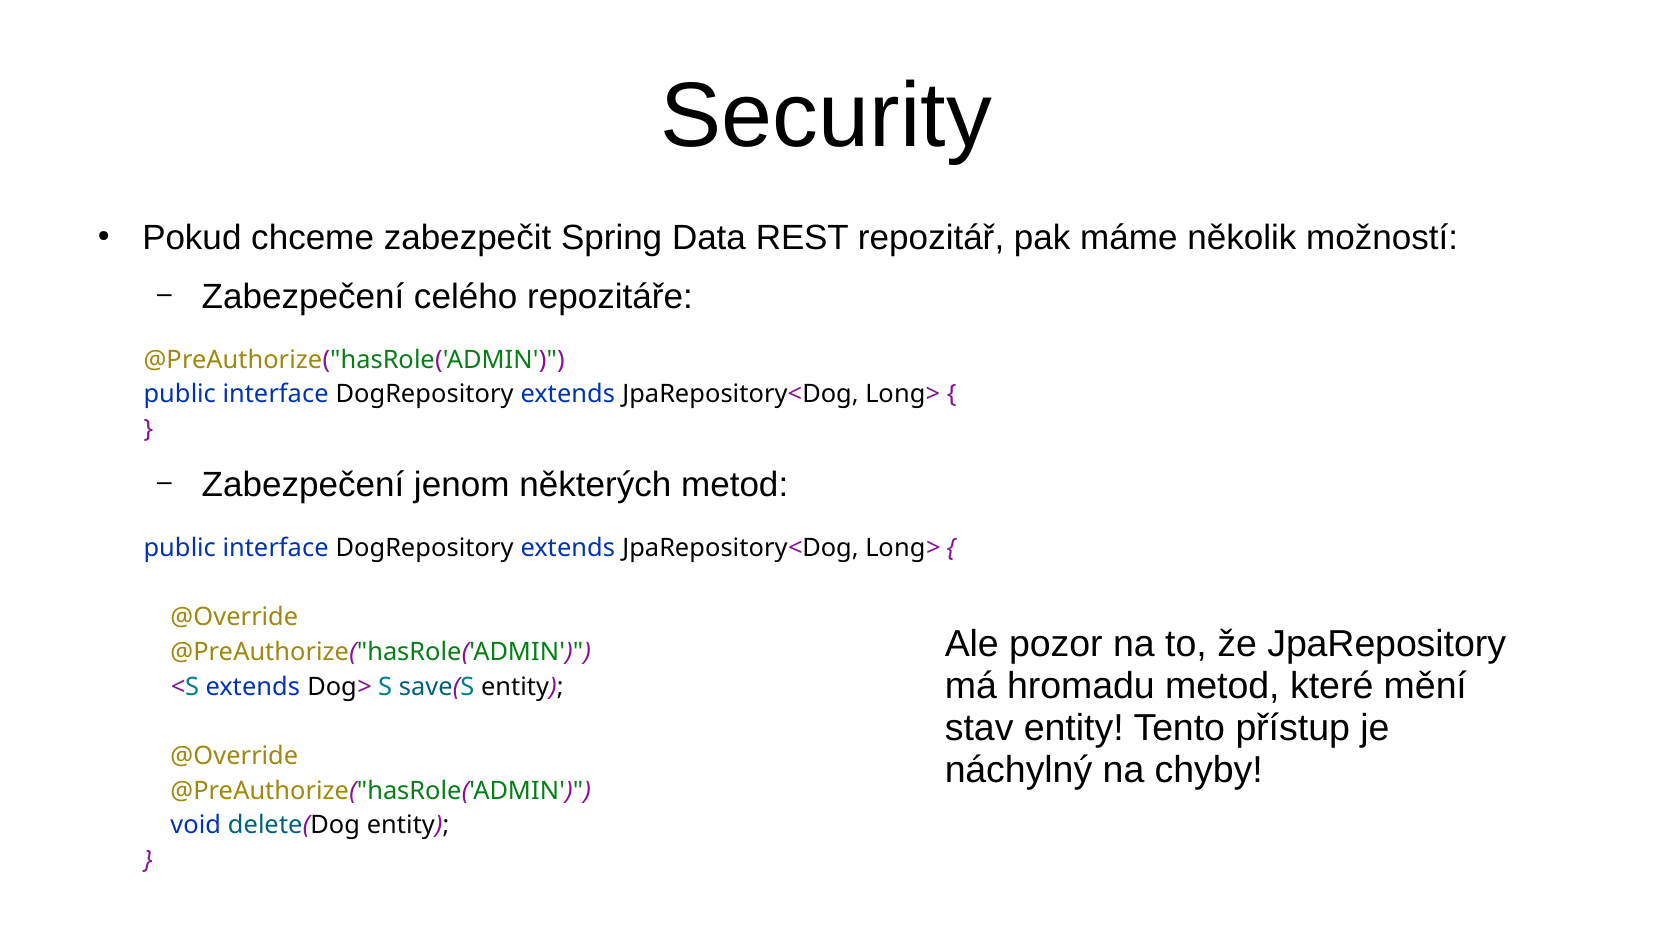

# Security
Pokud chceme zabezpečit Spring Data REST repozitář, pak máme několik možností:
Zabezpečení celého repozitáře:
 @PreAuthorize("hasRole('ADMIN')")
 public interface DogRepository extends JpaRepository<Dog, Long> {
 }
Zabezpečení jenom některých metod:
 public interface DogRepository extends JpaRepository<Dog, Long> {
 @Override
 @PreAuthorize("hasRole('ADMIN')")
 <S extends Dog> S save(S entity);
 @Override
 @PreAuthorize("hasRole('ADMIN')")
 void delete(Dog entity);
 }
Ale pozor na to, že JpaRepository má hromadu metod, které mění stav entity! Tento přístup je náchylný na chyby!